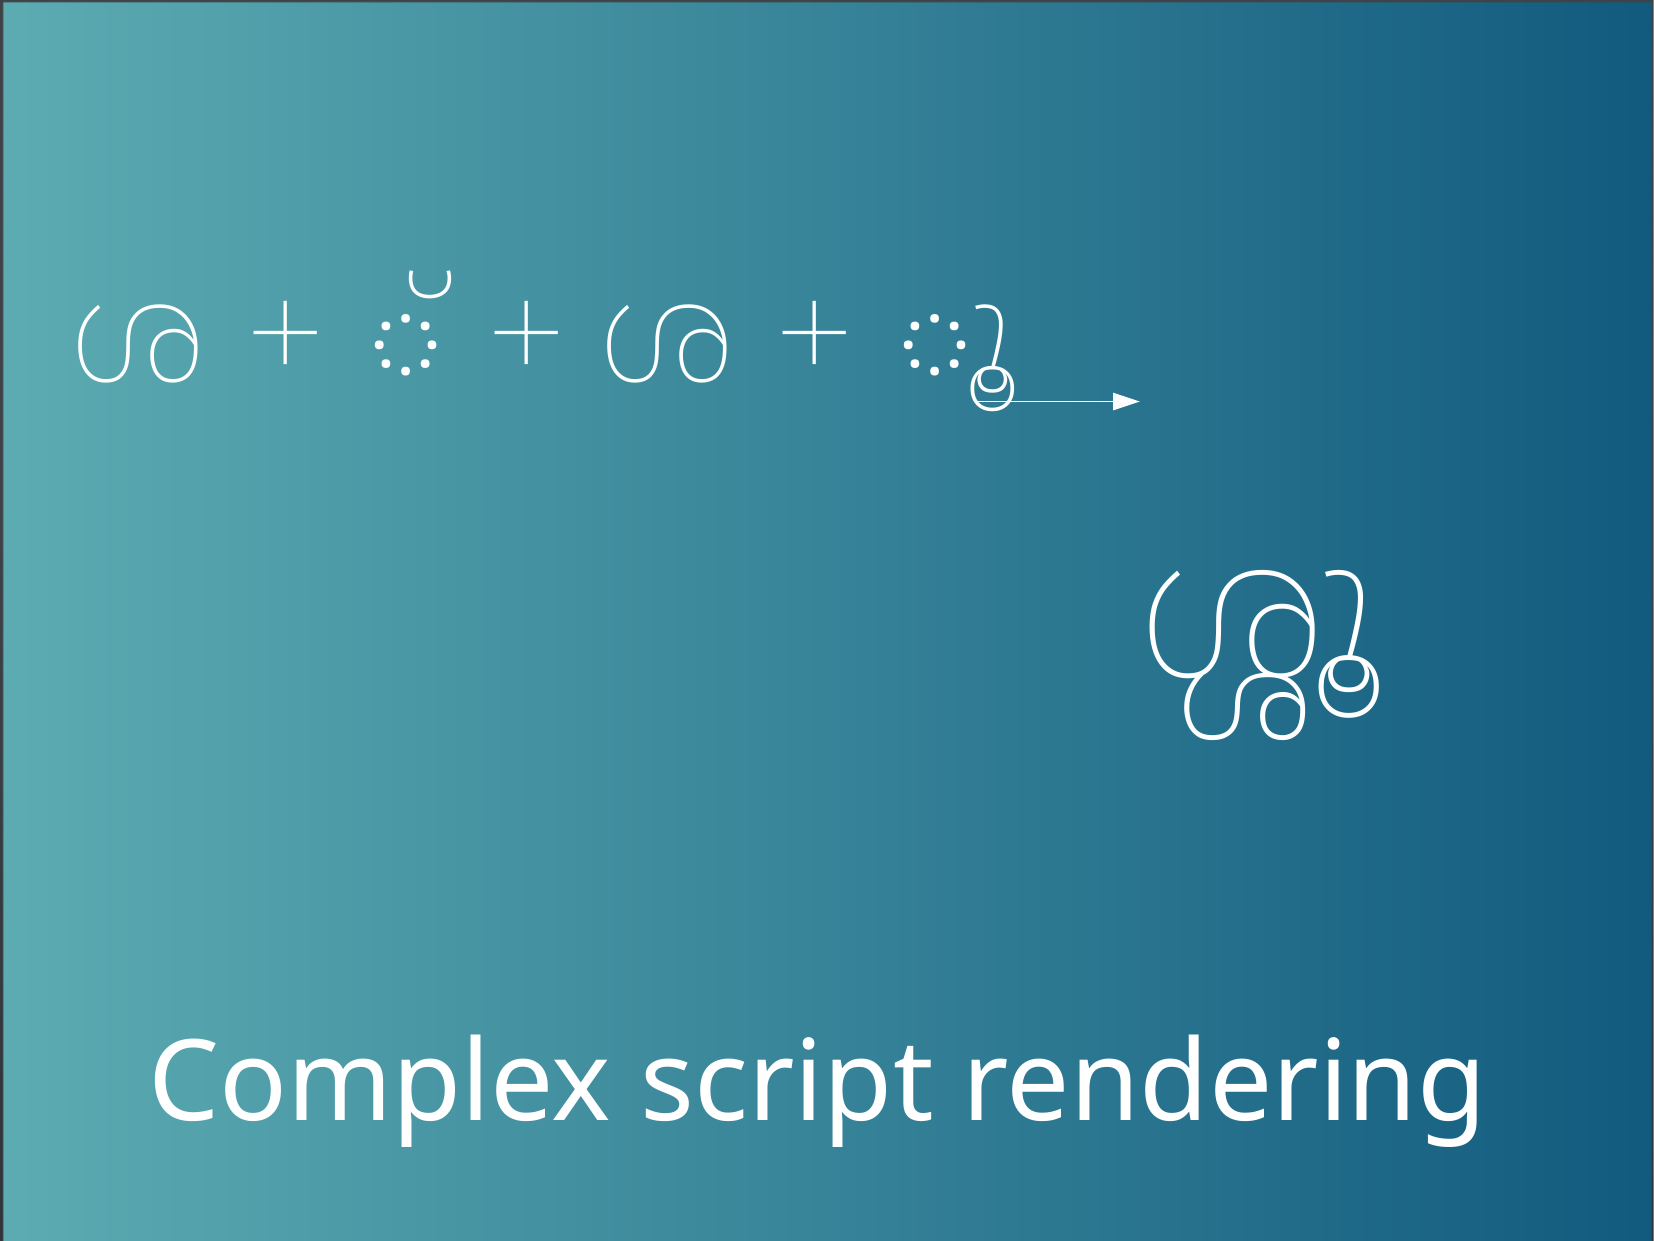

# ശ + ് + ശ + ൂ
 ശ്ശൂ
Complex script rendering